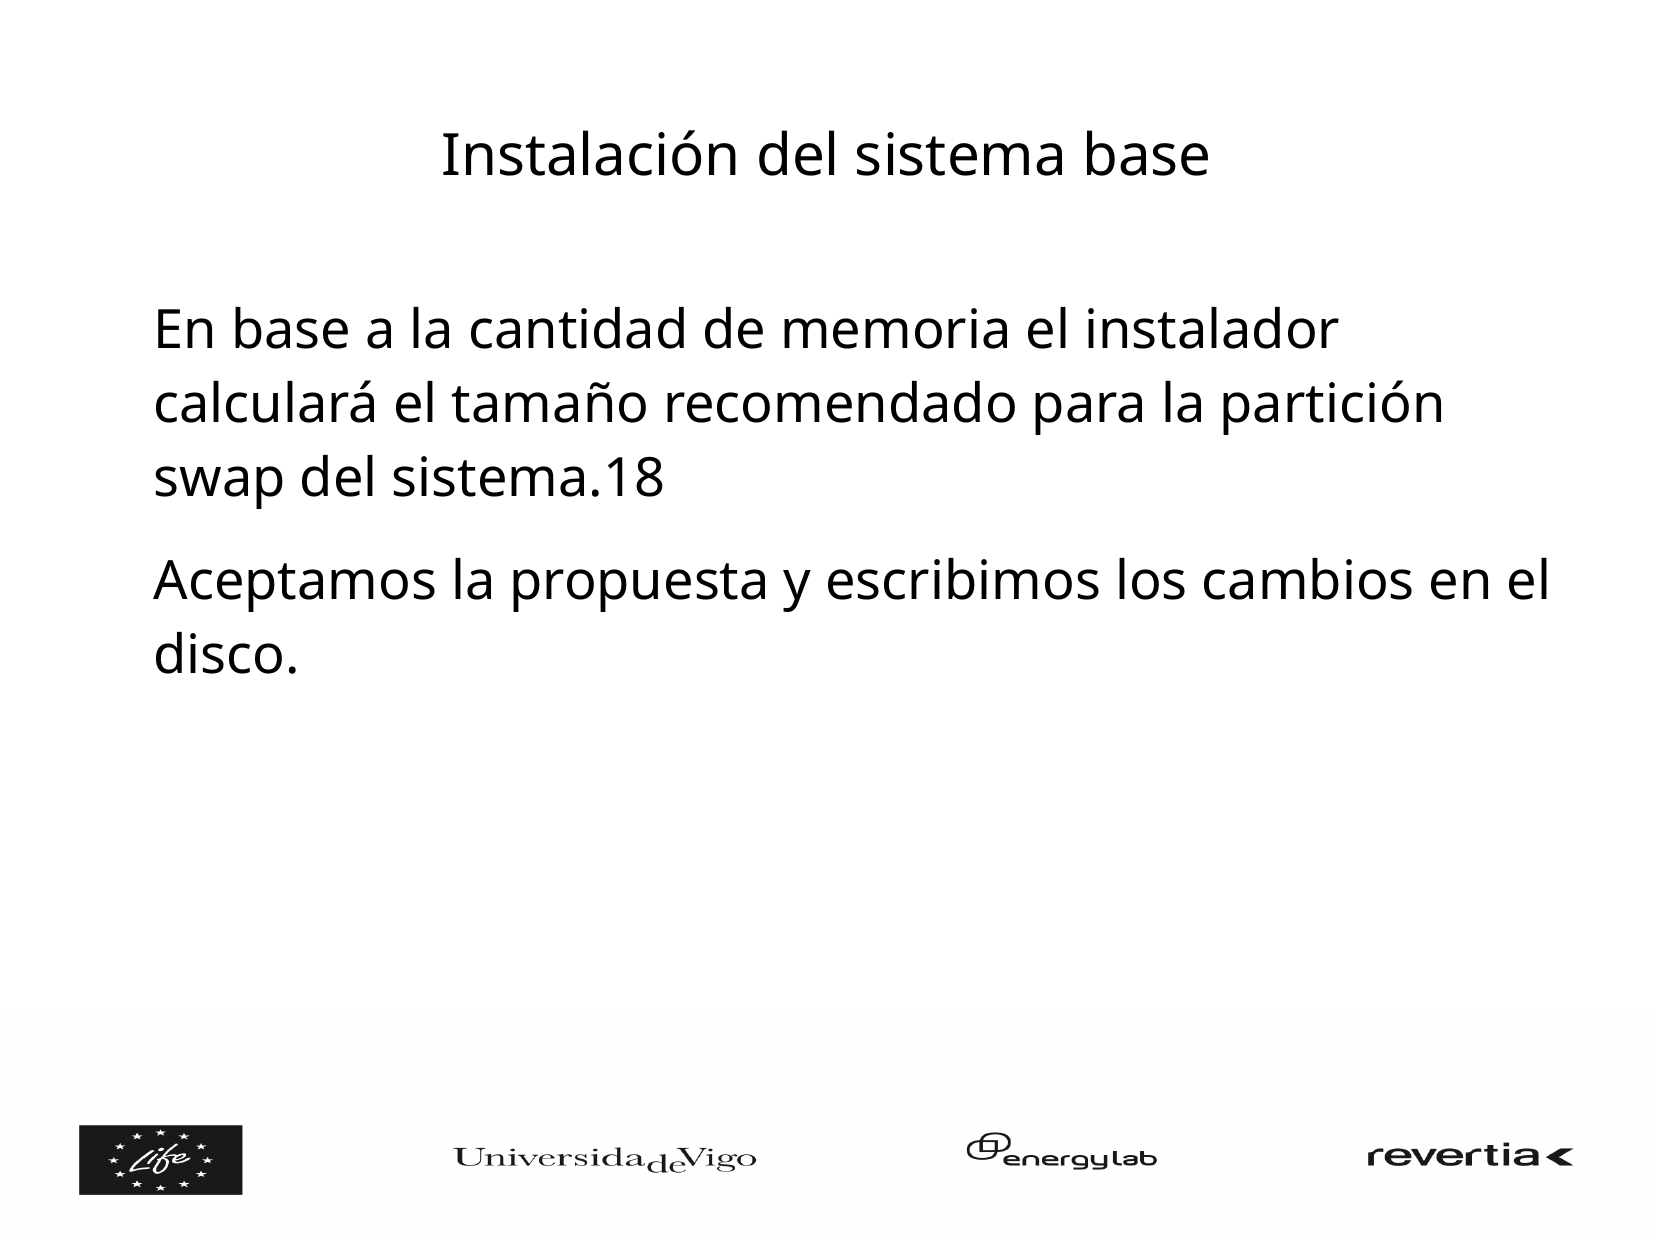

# Instalación del sistema base
En base a la cantidad de memoria el instalador calculará el tamaño recomendado para la partición swap del sistema.18
Aceptamos la propuesta y escribimos los cambios en el disco.